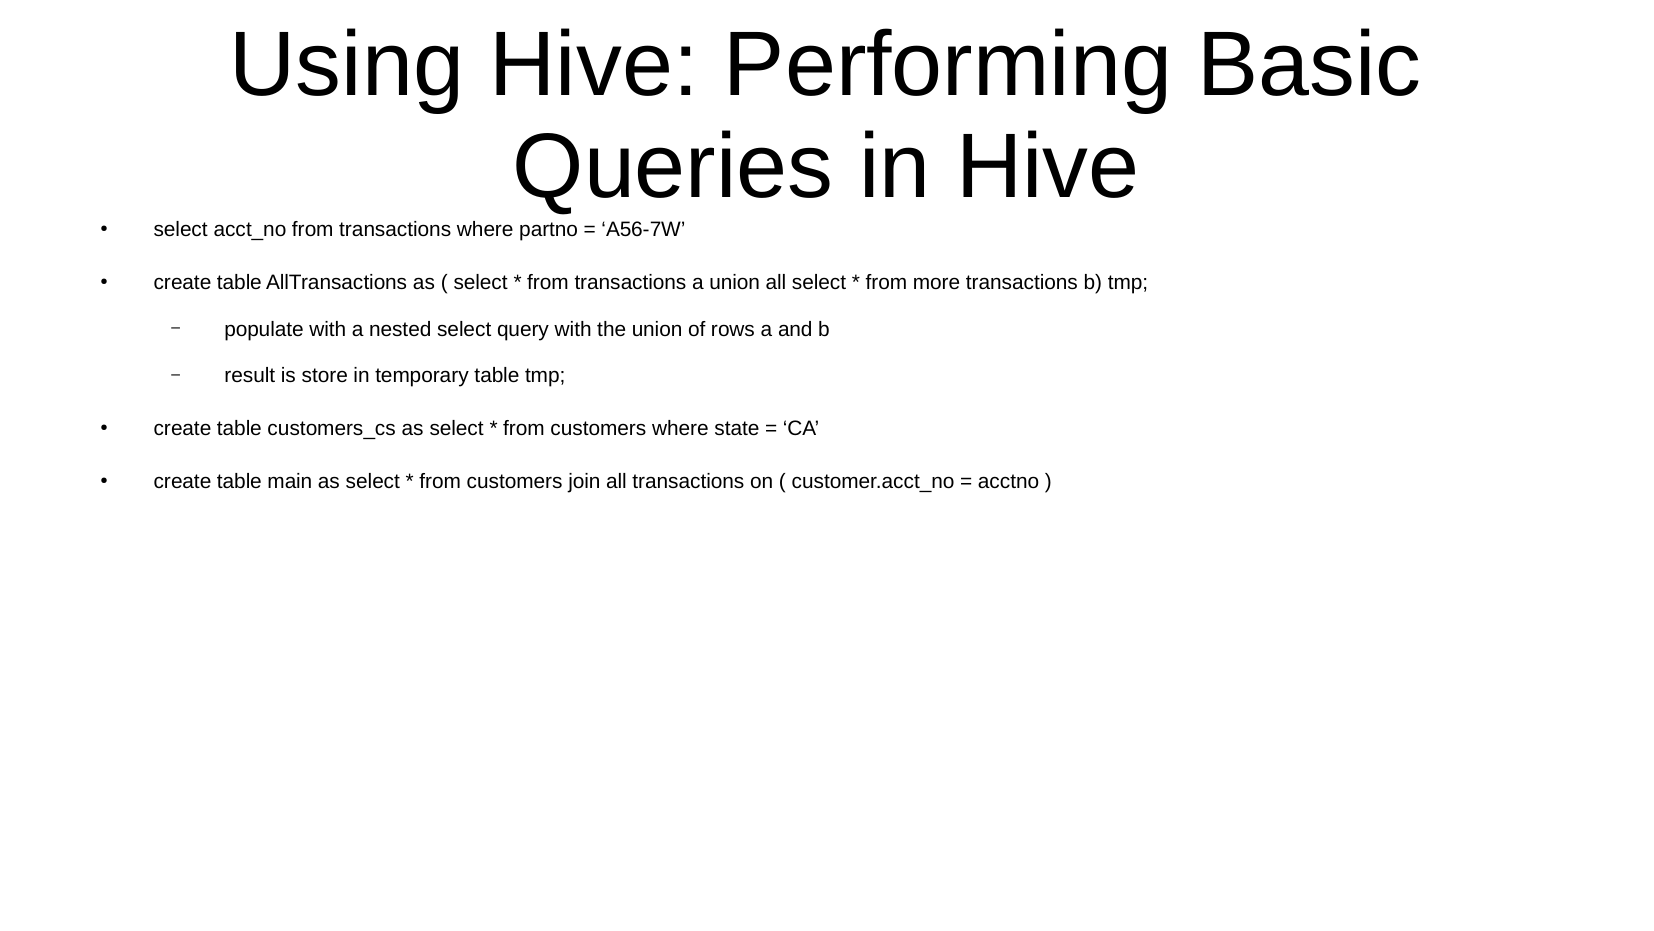

# Using Hive: Performing Basic Queries in Hive
select acct_no from transactions where partno = ‘A56-7W’
create table AllTransactions as ( select * from transactions a union all select * from more transactions b) tmp;
populate with a nested select query with the union of rows a and b
result is store in temporary table tmp;
create table customers_cs as select * from customers where state = ‘CA’
create table main as select * from customers join all transactions on ( customer.acct_no = acctno )